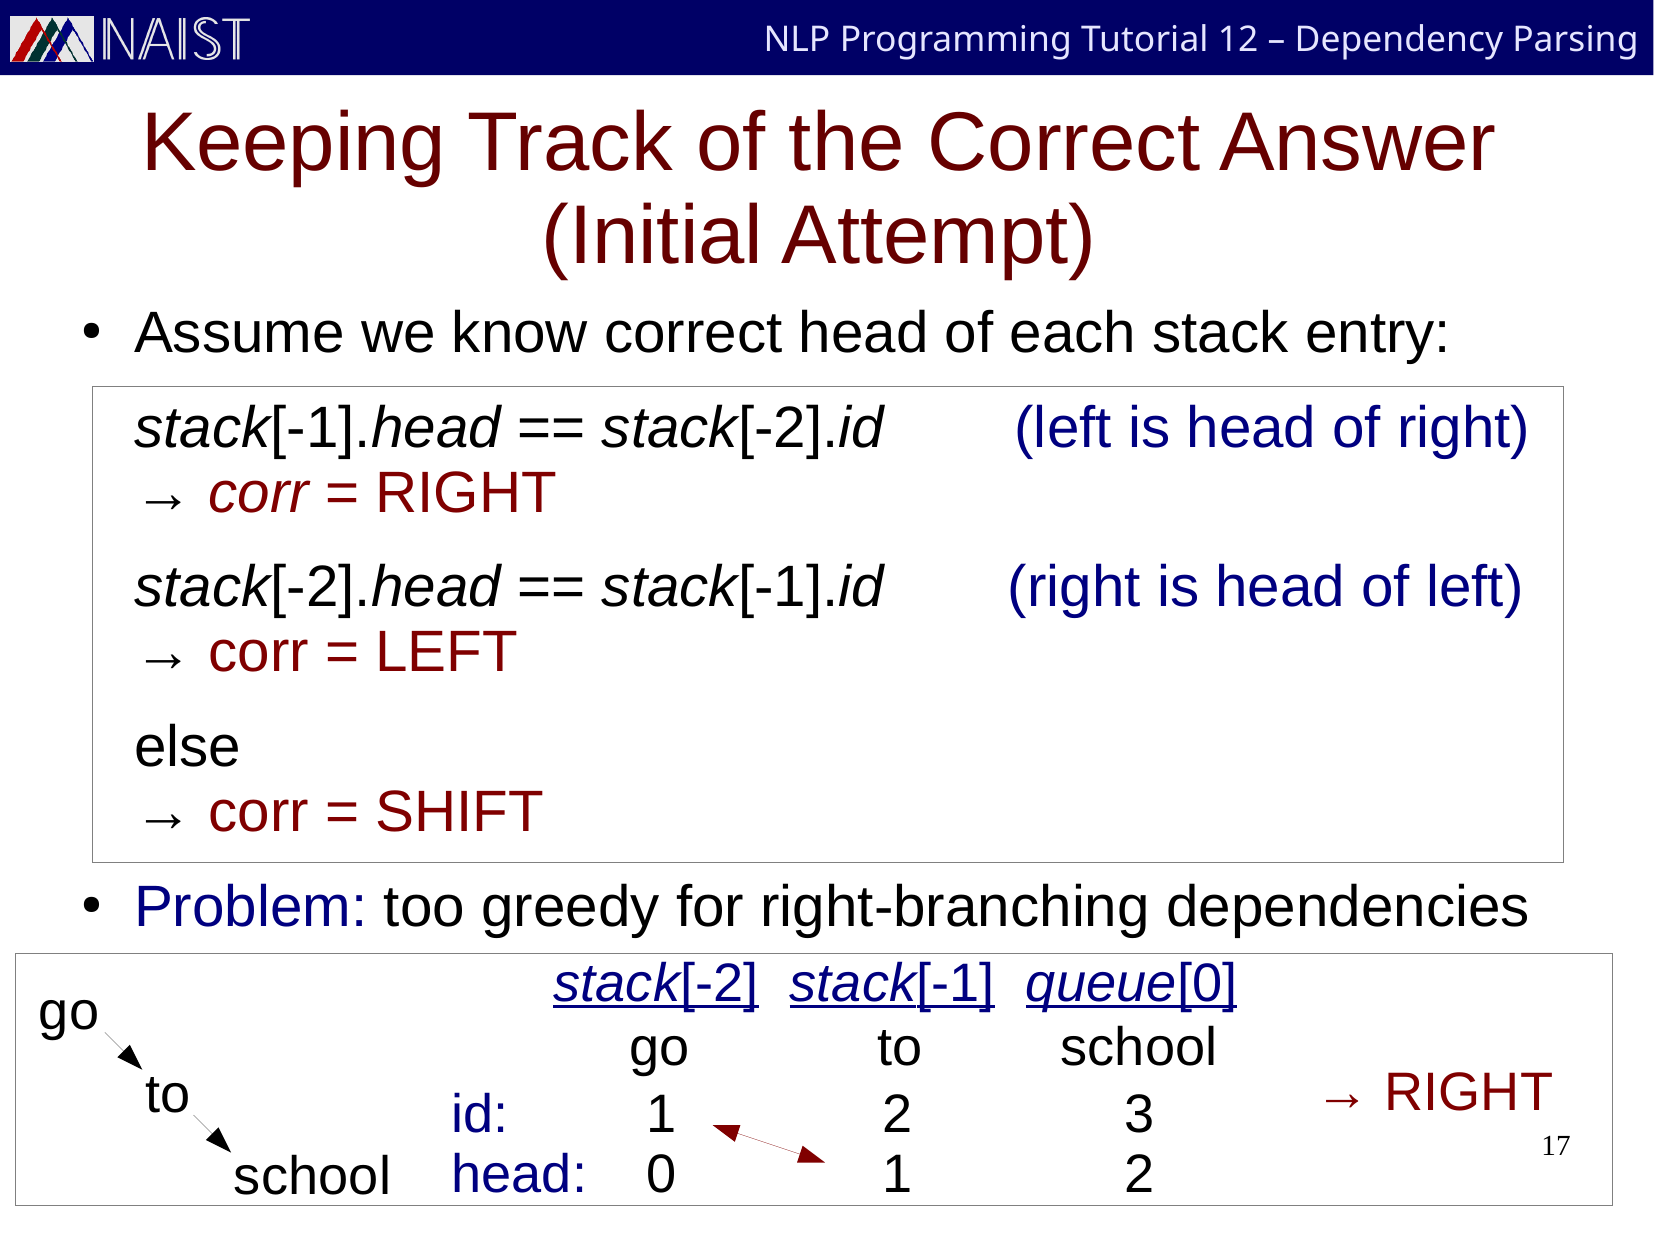

# Keeping Track of the Correct Answer (Initial Attempt)
Assume we know correct head of each stack entry:
stack[-1].head == stack[-2].id (left is head of right)
→ corr = RIGHT
stack[-2].head == stack[-1].id	 (right is head of left)
→ corr = LEFT
else
→ corr = SHIFT
Problem: too greedy for right-branching dependencies
stack[-2]
stack[-1]
queue[0]
go
go
to
school
→ RIGHT
to
id:
head:
1
0
2
1
3
2
17
school